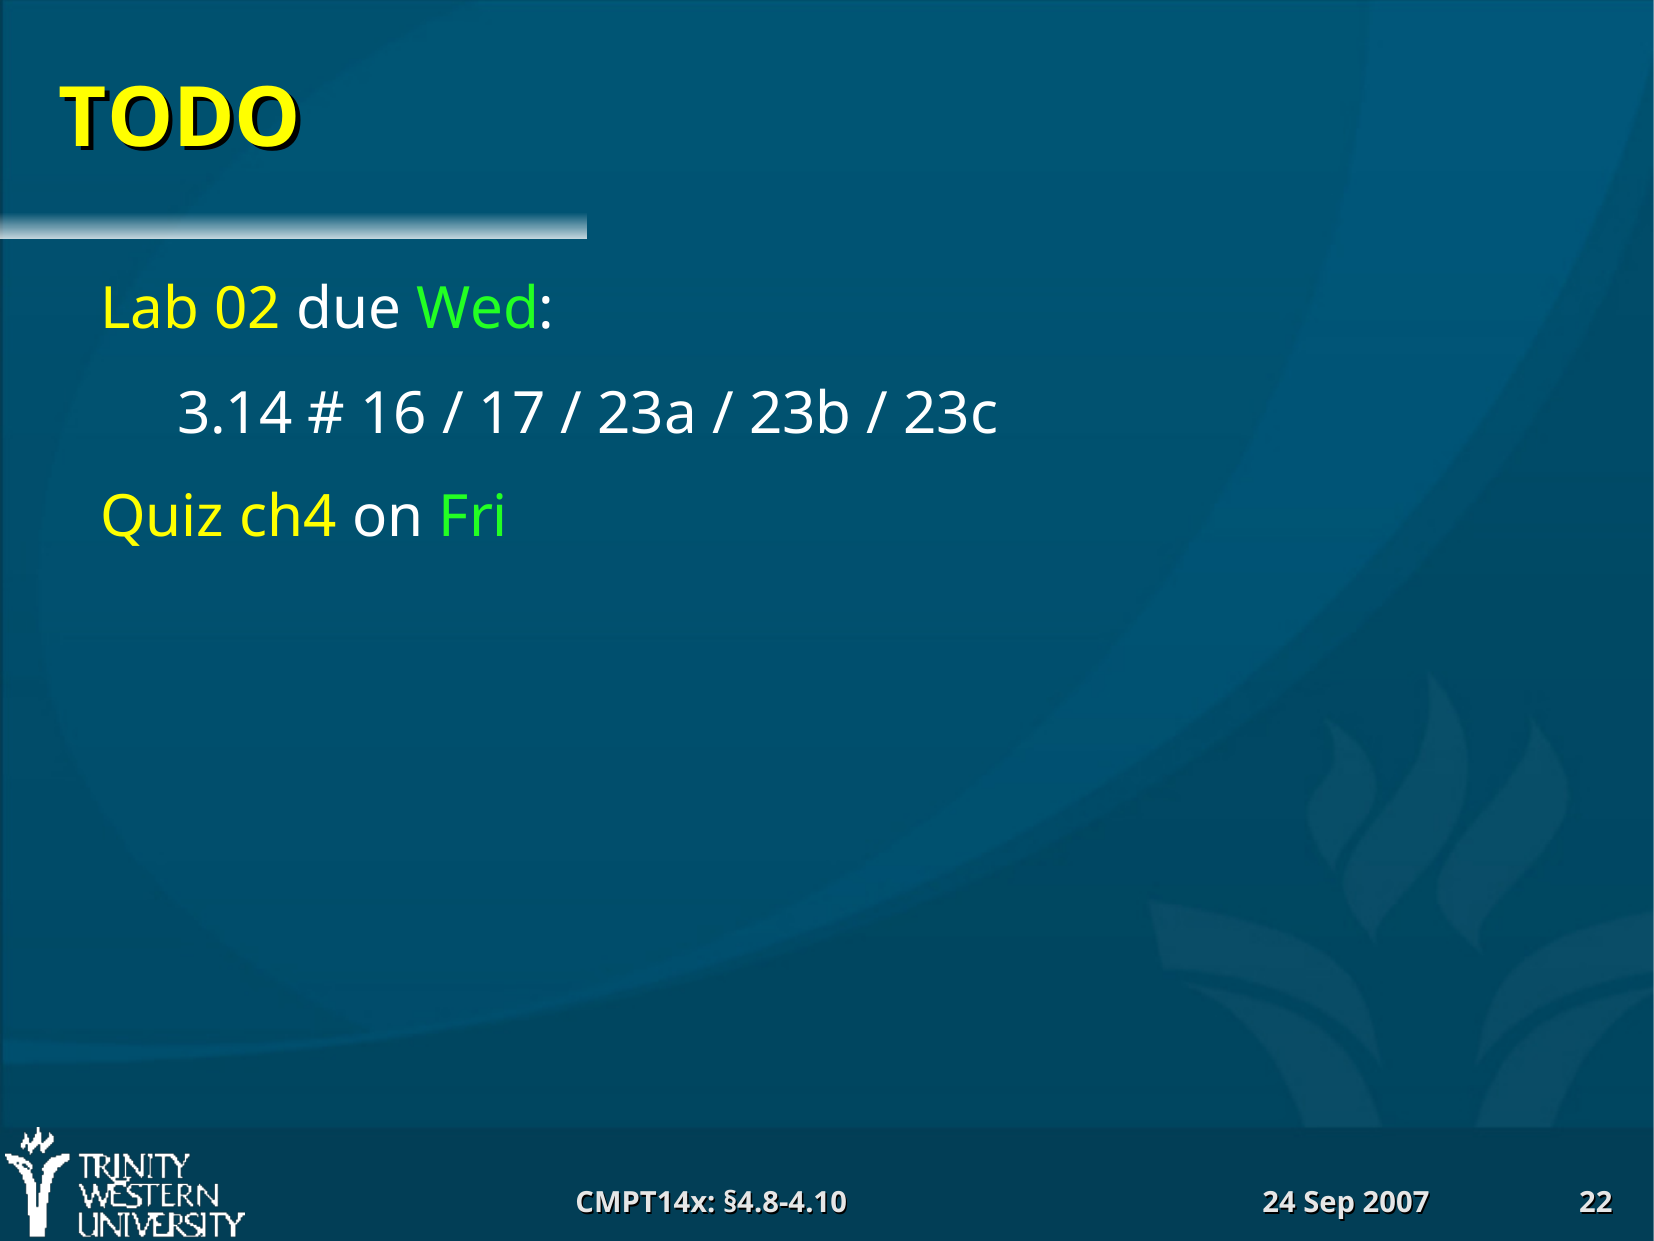

# TODO
Lab 02 due Wed:
3.14 # 16 / 17 / 23a / 23b / 23c
Quiz ch4 on Fri
CMPT14x: §4.8-4.10
24 Sep 2007
22